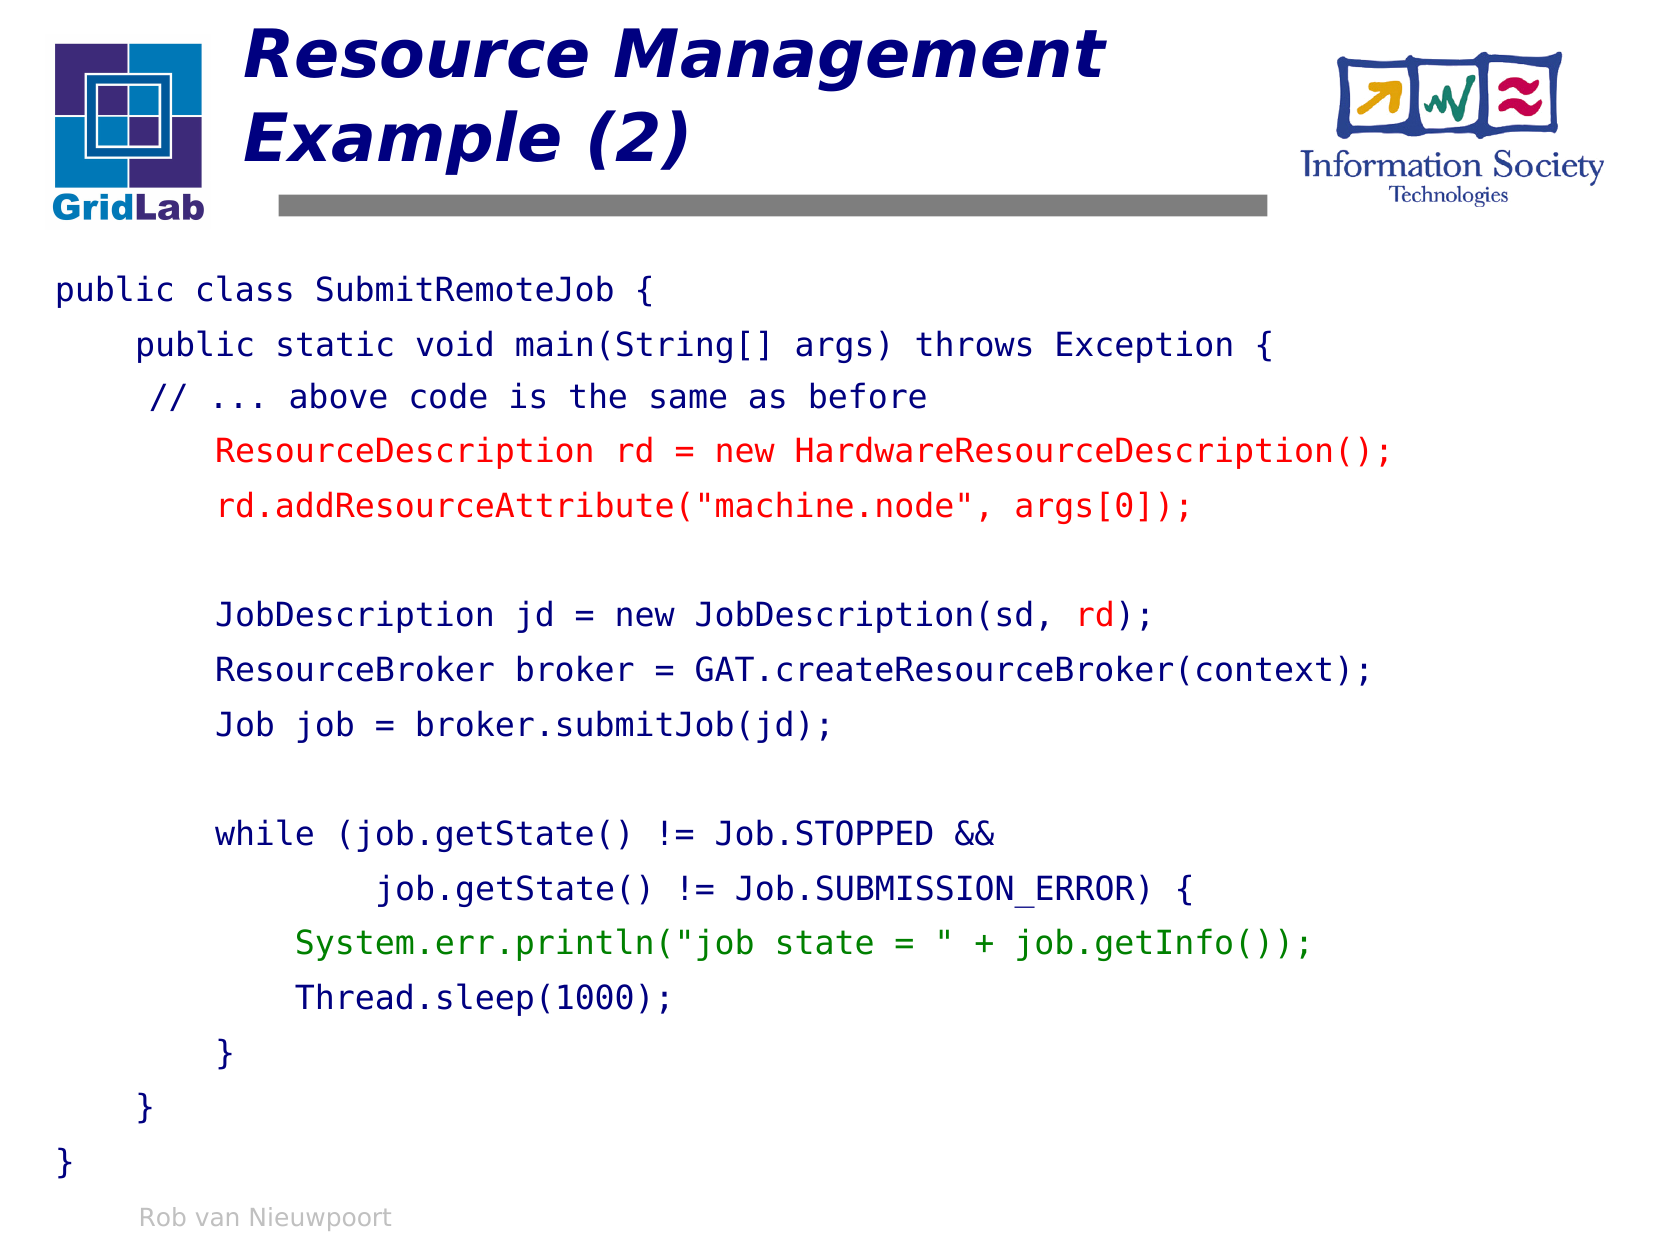

# Resource Management Example (2)
public class SubmitRemoteJob {
 public static void main(String[] args) throws Exception {
// ... above code is the same as before
 ResourceDescription rd = new HardwareResourceDescription();
 rd.addResourceAttribute("machine.node", args[0]);
 JobDescription jd = new JobDescription(sd, rd);
 ResourceBroker broker = GAT.createResourceBroker(context);
 Job job = broker.submitJob(jd);
 while (job.getState() != Job.STOPPED &&
 job.getState() != Job.SUBMISSION_ERROR) {
 System.err.println("job state = " + job.getInfo());
 Thread.sleep(1000);
 }
 }
}